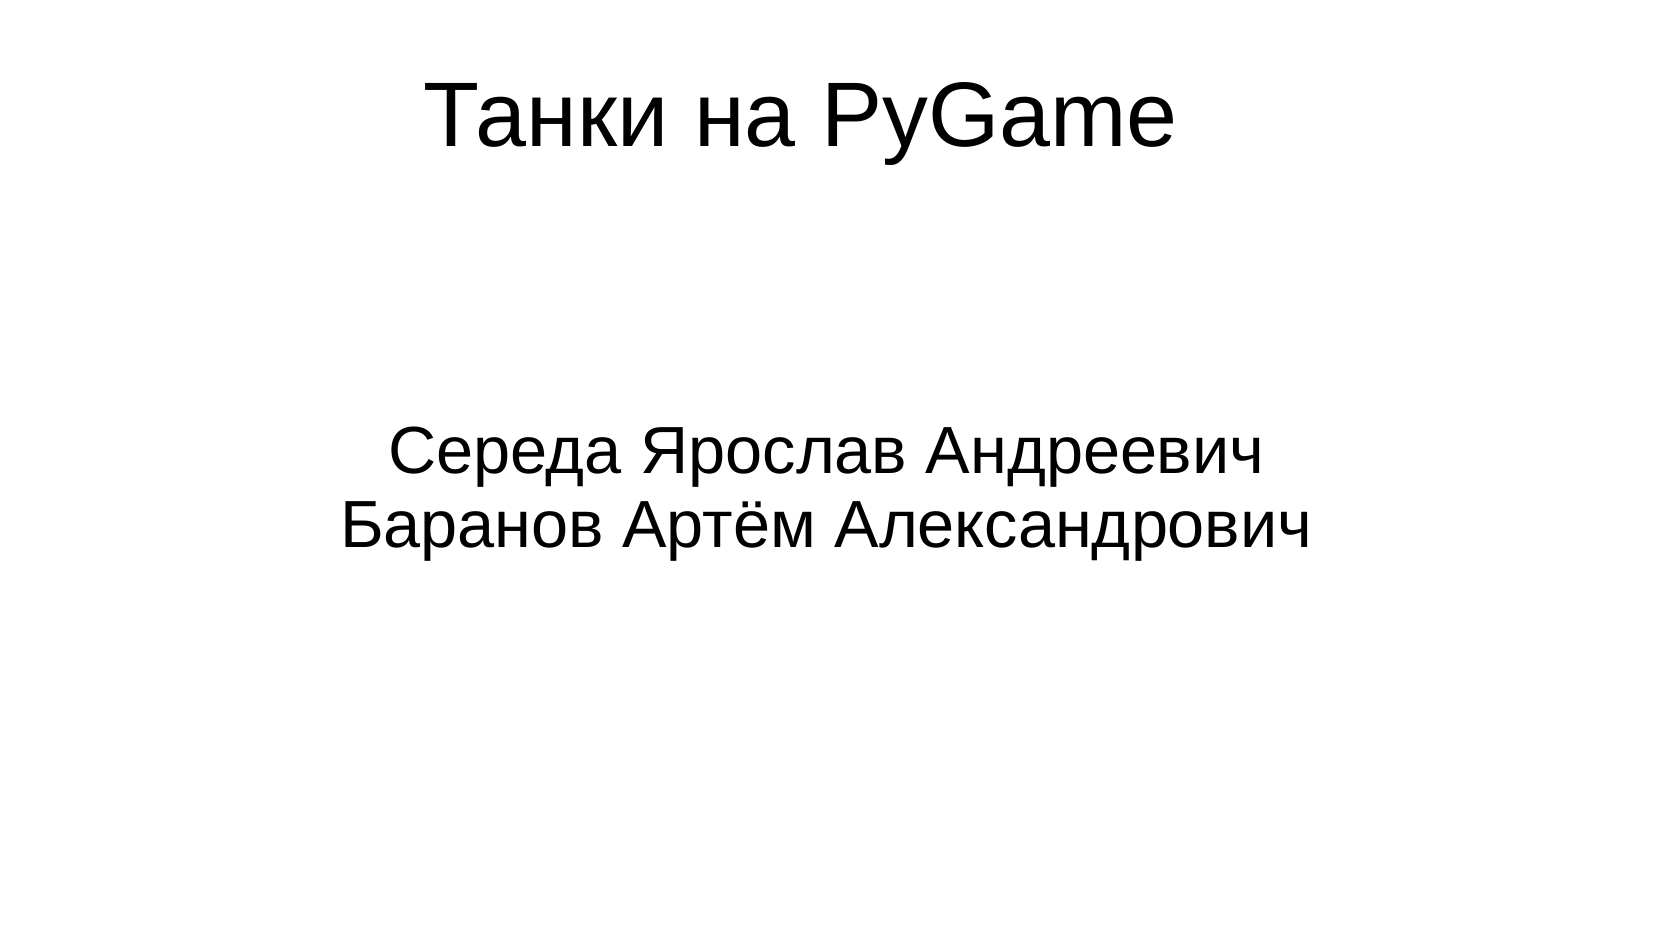

# Танки на PyGame
Середа Ярослав Андреевич
Баранов Артём Александрович